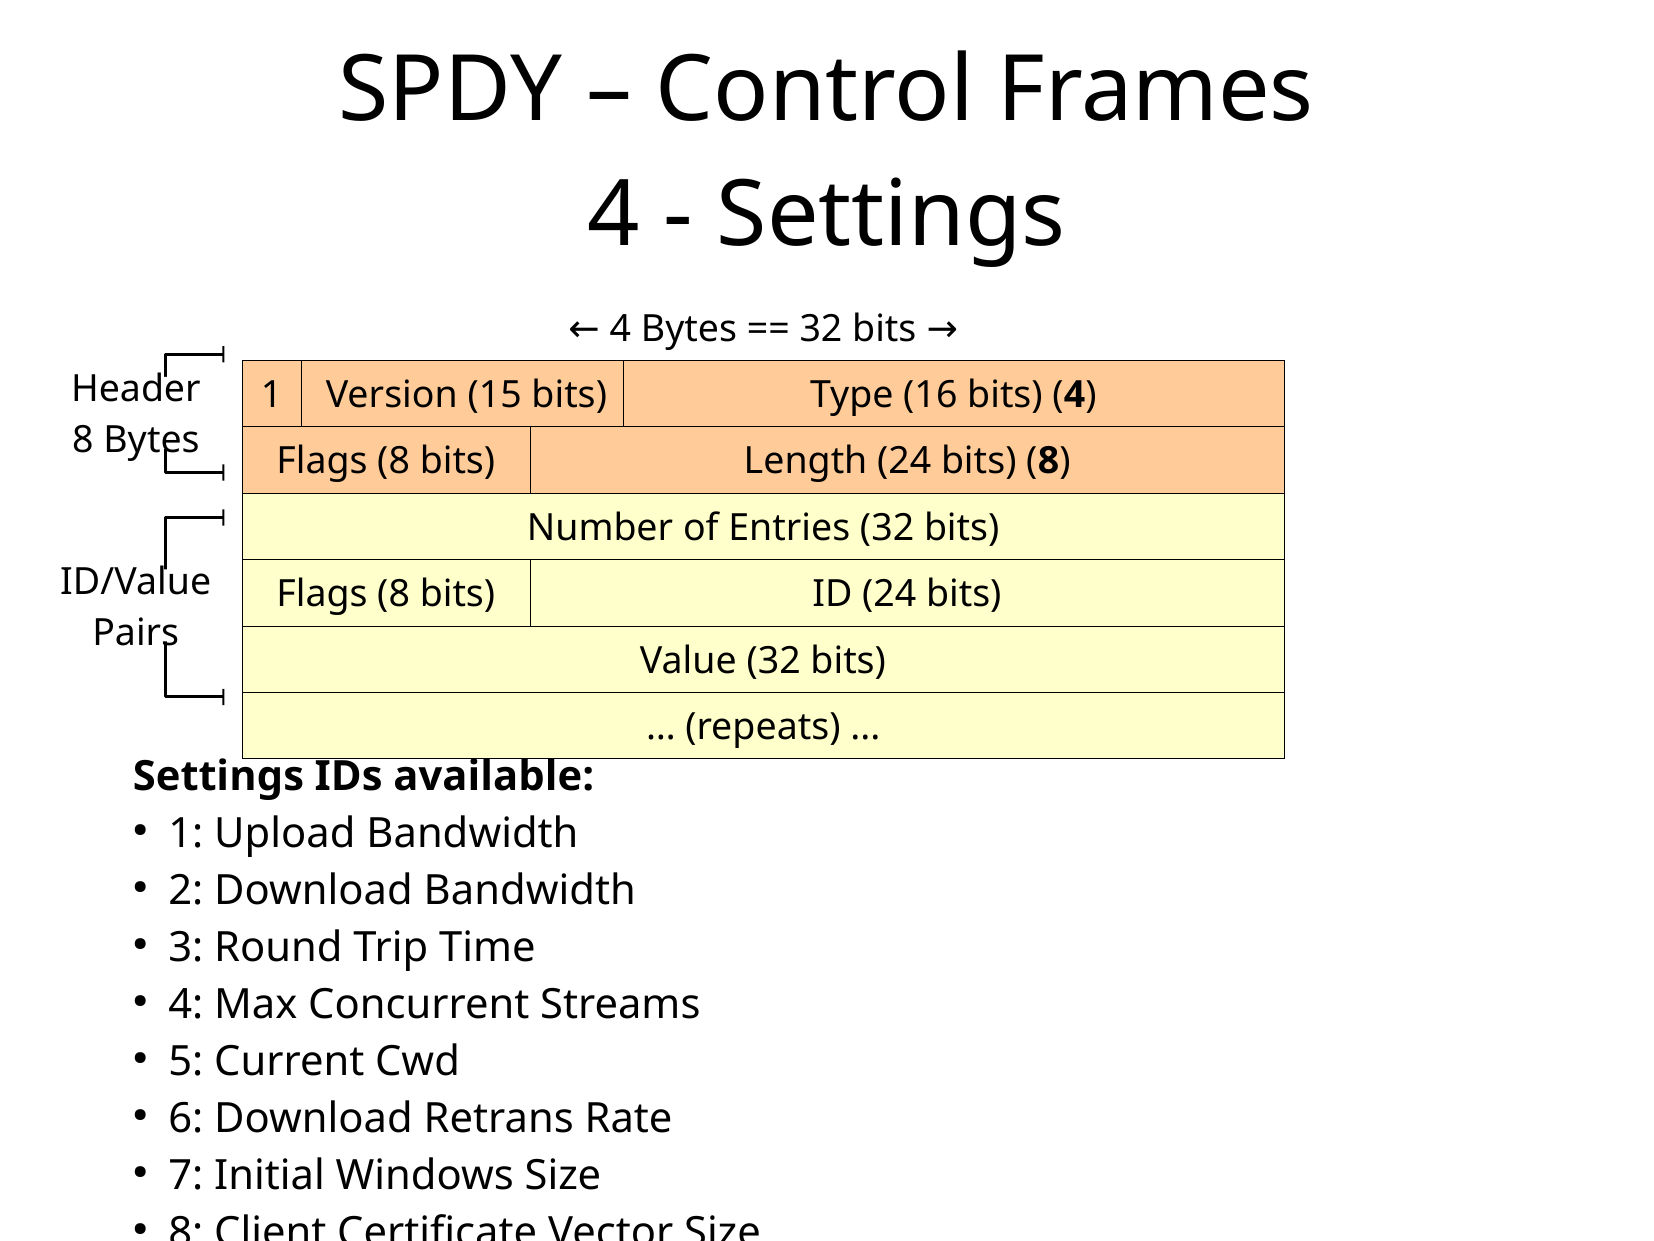

# SPDY – Control Frames 4 - Settings
| ← 4 Bytes == 32 bits → | | | |
| --- | --- | --- | --- |
| 1 | Version (15 bits) | | Type (16 bits) (4) |
| Flags (8 bits) | | Length (24 bits) (8) | |
| Number of Entries (32 bits) | | | |
| Flags (8 bits) | | ID (24 bits) | |
| Value (32 bits) | | | |
| … (repeats) ... | | | |
Header
8 Bytes
ID/Value
Pairs
Settings IDs available:
1: Upload Bandwidth
2: Download Bandwidth
3: Round Trip Time
4: Max Concurrent Streams
5: Current Cwd
6: Download Retrans Rate
7: Initial Windows Size
8: Client Certificate Vector Size